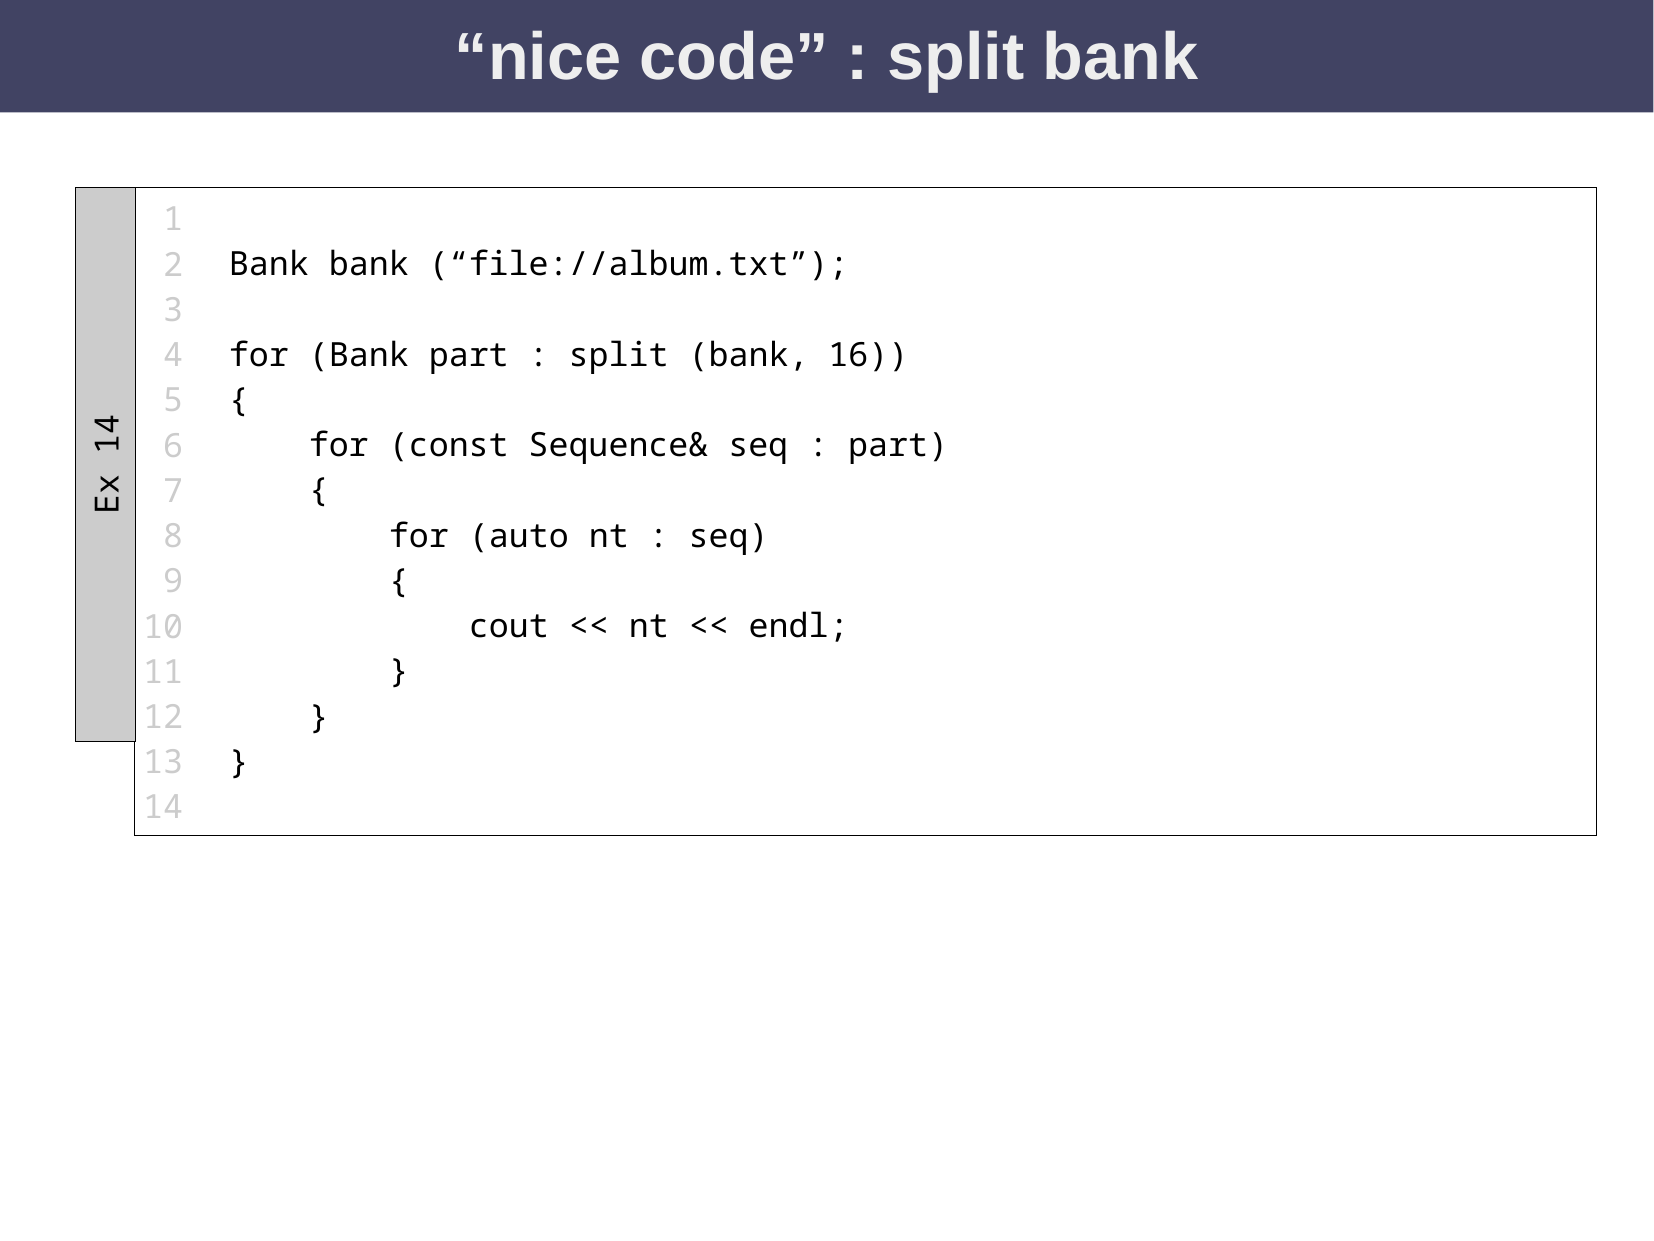

“nice code” : split bank
 Bank bank (“file://album.txt”);
 for (Bank part : split (bank, 16))
 {
 for (const Sequence& seq : part)
 {
 for (auto nt : seq)
 {
 cout << nt << endl;
 }
 }
 }
 1
 2
 3
 4
 5
 6
 7
 8
 9
10
11
12
13
14
Ex 14